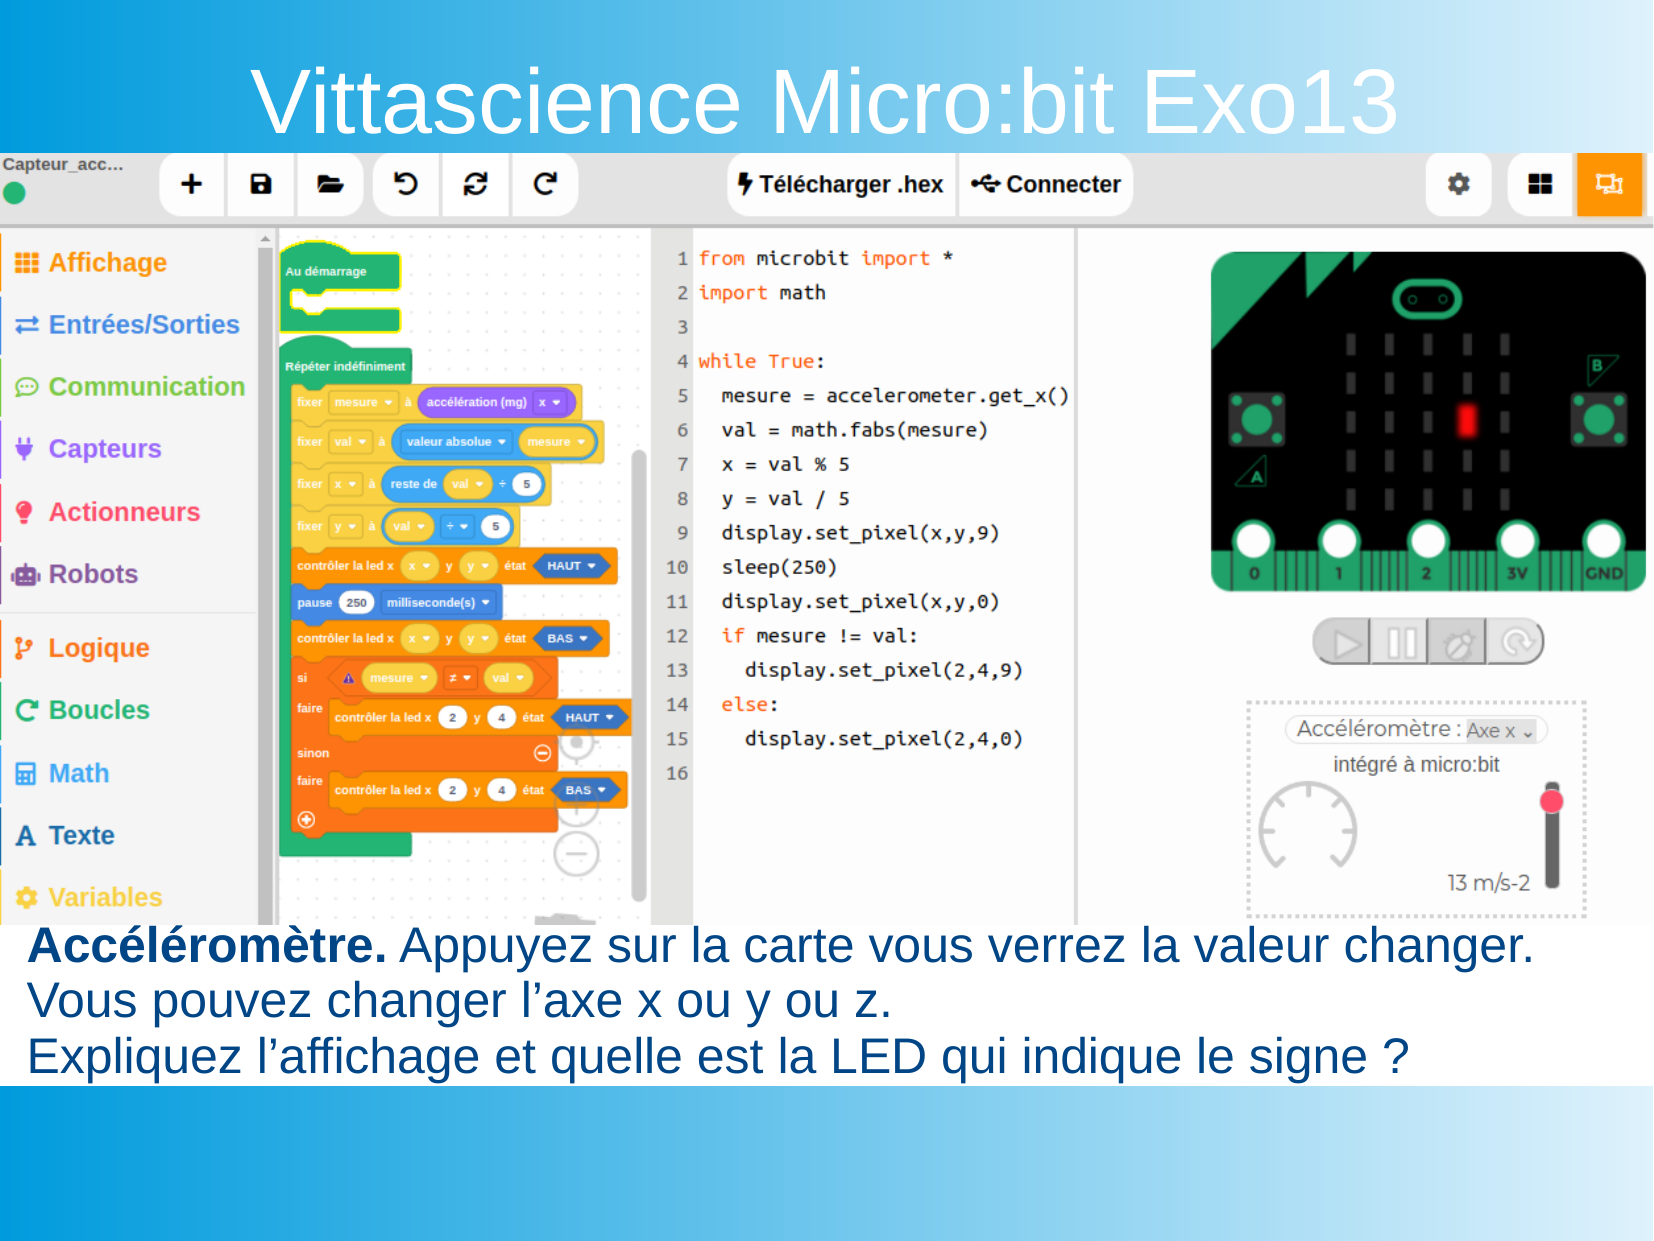

# Vittascience Micro:bit Exo13
Accéléromètre. Appuyez sur la carte vous verrez la valeur changer. Vous pouvez changer l’axe x ou y ou z.
Expliquez l’affichage et quelle est la LED qui indique le signe ?